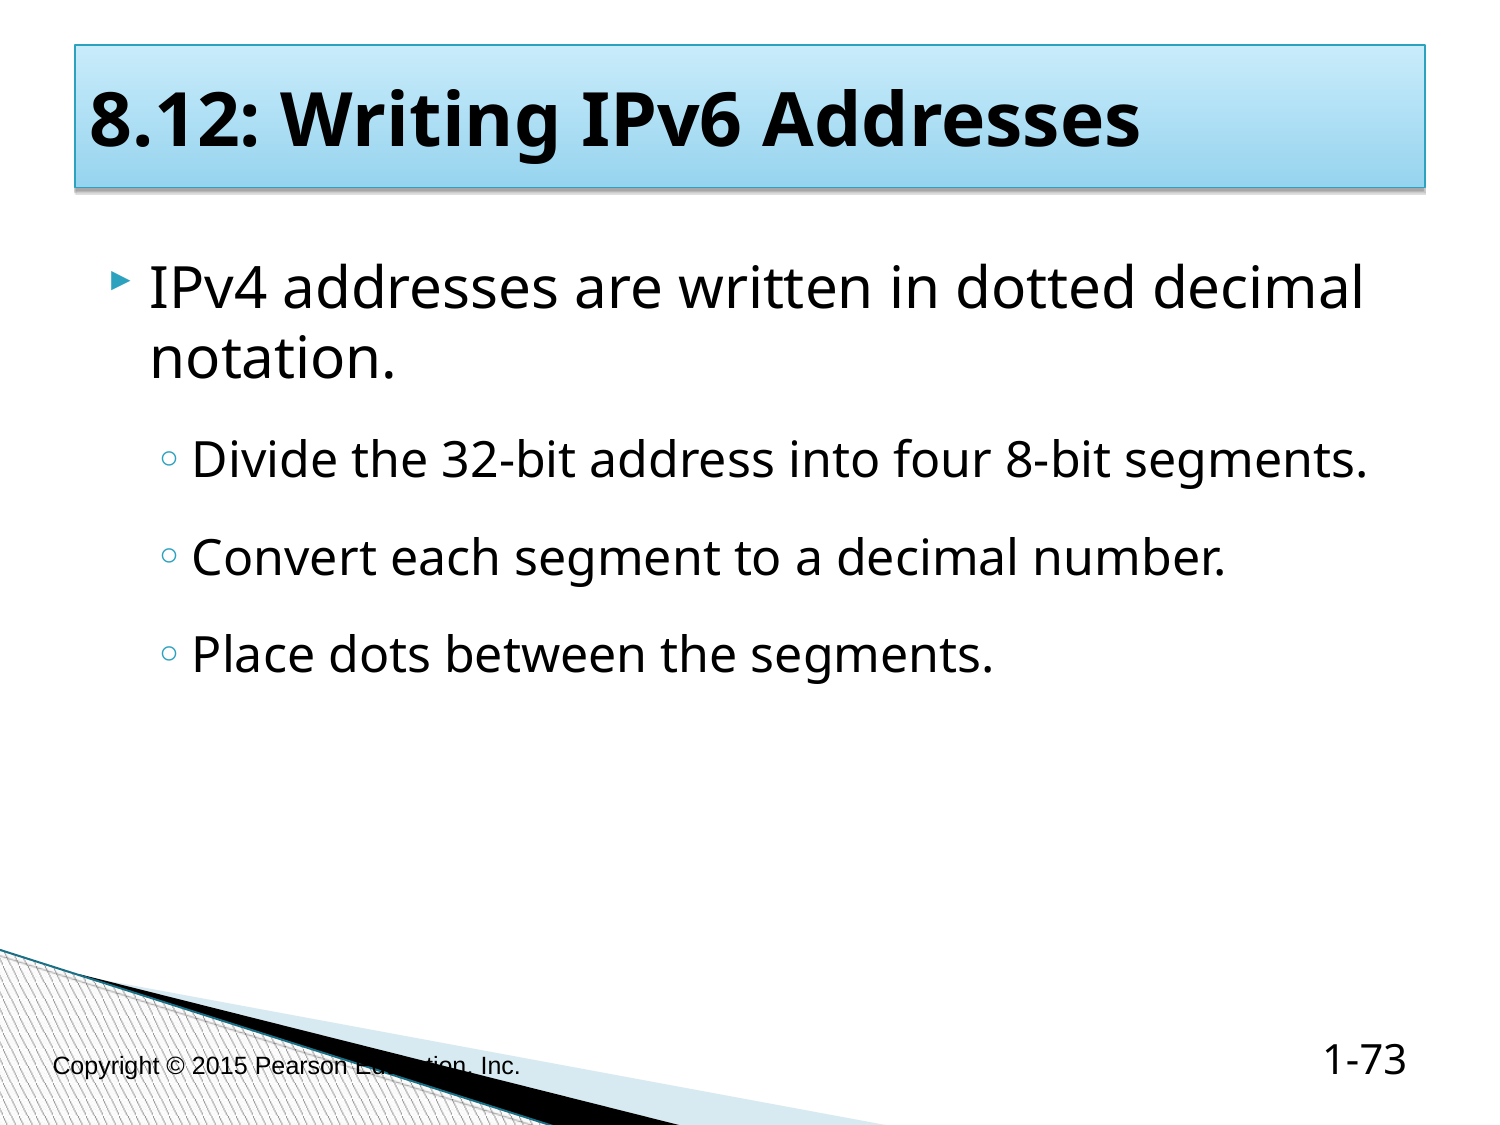

8.12: Writing IPv6 Addresses
# IPv4 addresses are written in dotted decimal notation.
Divide the 32-bit address into four 8-bit segments.
Convert each segment to a decimal number.
Place dots between the segments.
Copyright © 2015 Pearson Education, Inc.